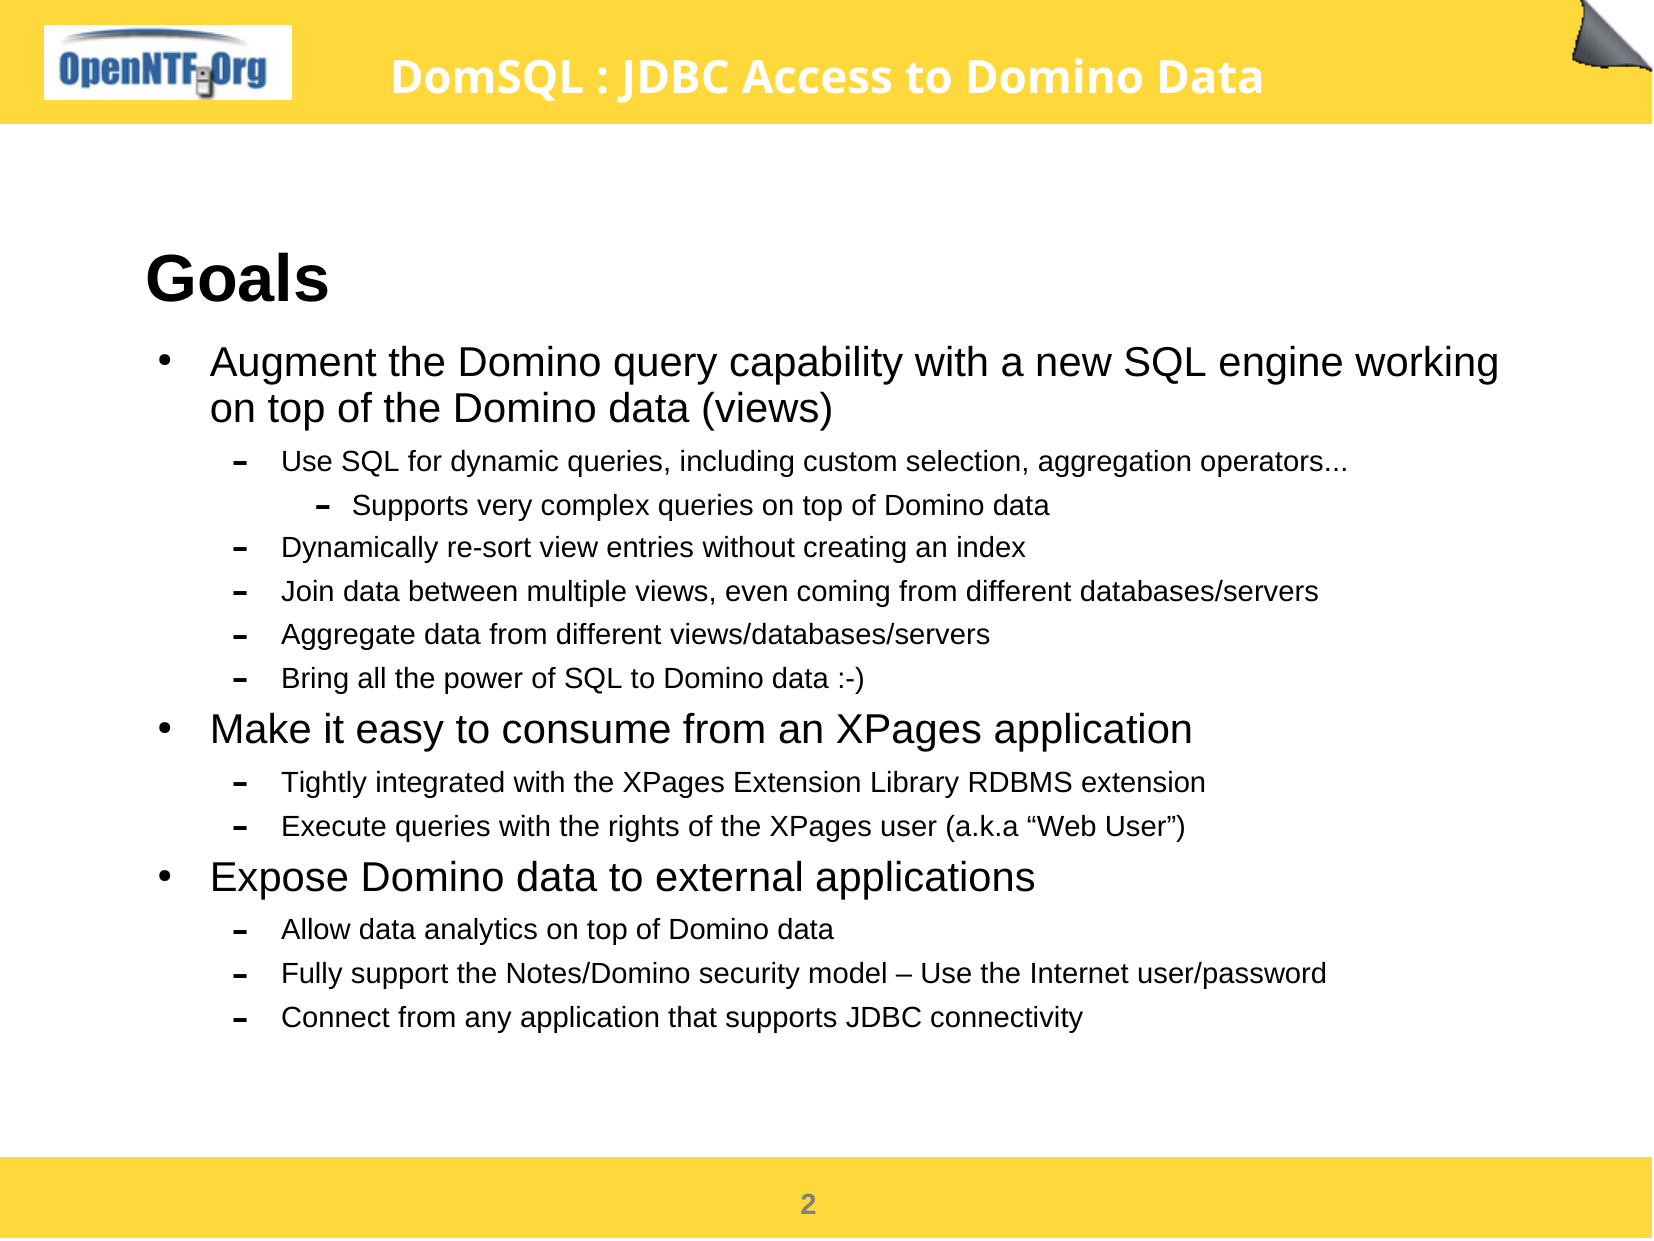

# Goals
Augment the Domino query capability with a new SQL engine working on top of the Domino data (views)
Use SQL for dynamic queries, including custom selection, aggregation operators...
Supports very complex queries on top of Domino data
Dynamically re-sort view entries without creating an index
Join data between multiple views, even coming from different databases/servers
Aggregate data from different views/databases/servers
Bring all the power of SQL to Domino data :-)
Make it easy to consume from an XPages application
Tightly integrated with the XPages Extension Library RDBMS extension
Execute queries with the rights of the XPages user (a.k.a “Web User”)
Expose Domino data to external applications
Allow data analytics on top of Domino data
Fully support the Notes/Domino security model – Use the Internet user/password
Connect from any application that supports JDBC connectivity
2